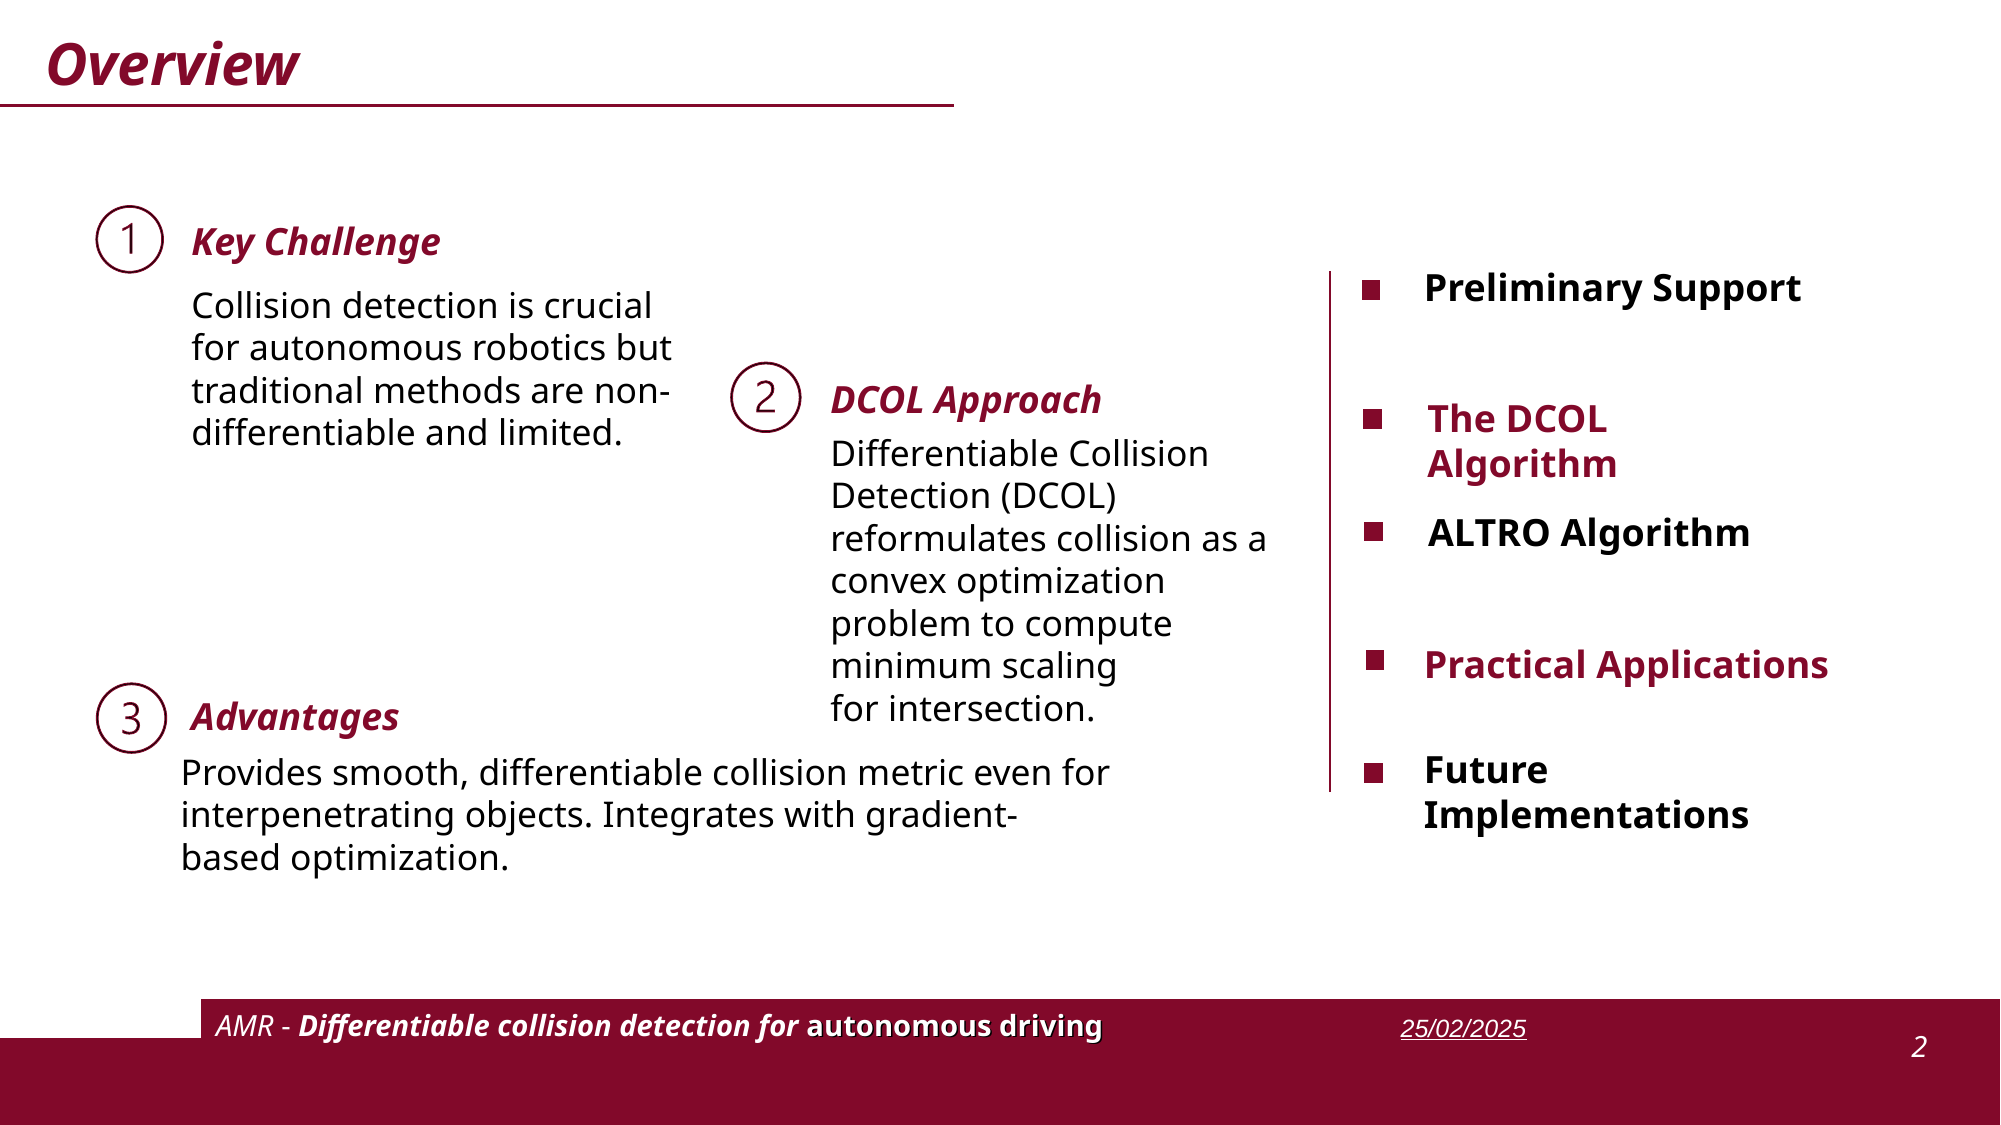

Overview
Key Challenge
Preliminary Support
Collision detection is crucial for autonomous robotics but traditional methods are non-differentiable and limited.
DCOL Approach
The DCOL Algorithm
Differentiable Collision Detection (DCOL) reformulates collision as a convex optimization problem to compute minimum scaling for intersection.
ALTRO Algorithm
Practical Applications
Advantages
Future Implementations
Provides smooth, differentiable collision metric even for interpenetrating objects. Integrates with gradient-based optimization.
AMR - Differentiable collision detection for autonomous driving
25/02/2025